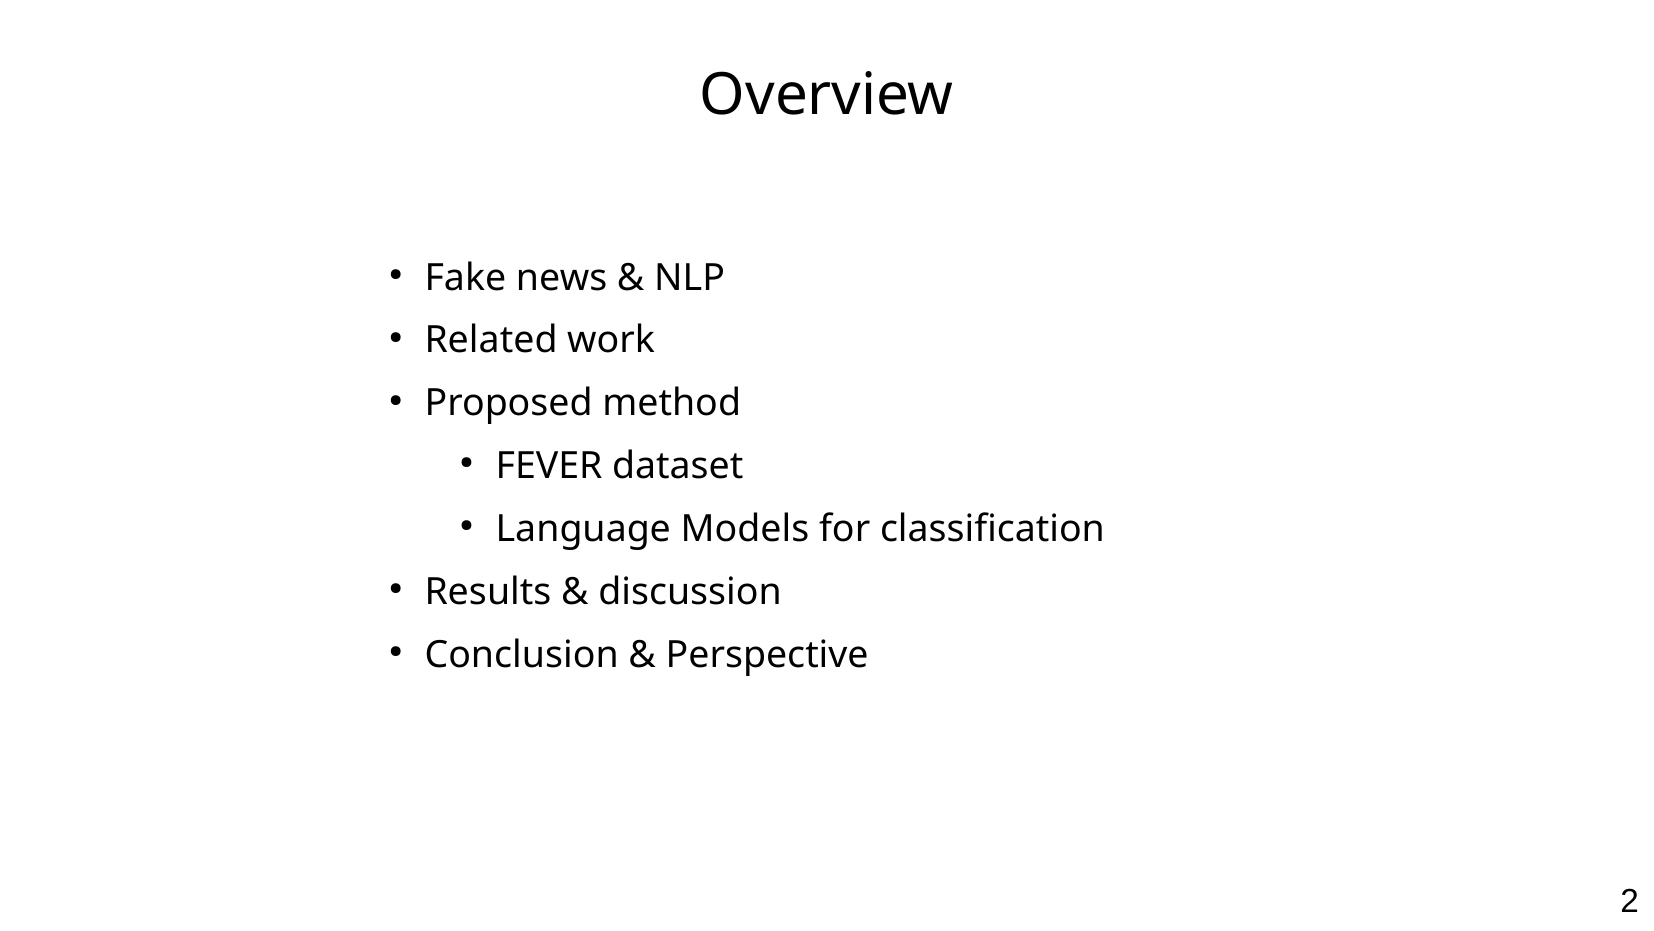

Overview
Fake news & NLP
Related work
Proposed method
FEVER dataset
Language Models for classification
Results & discussion
Conclusion & Perspective